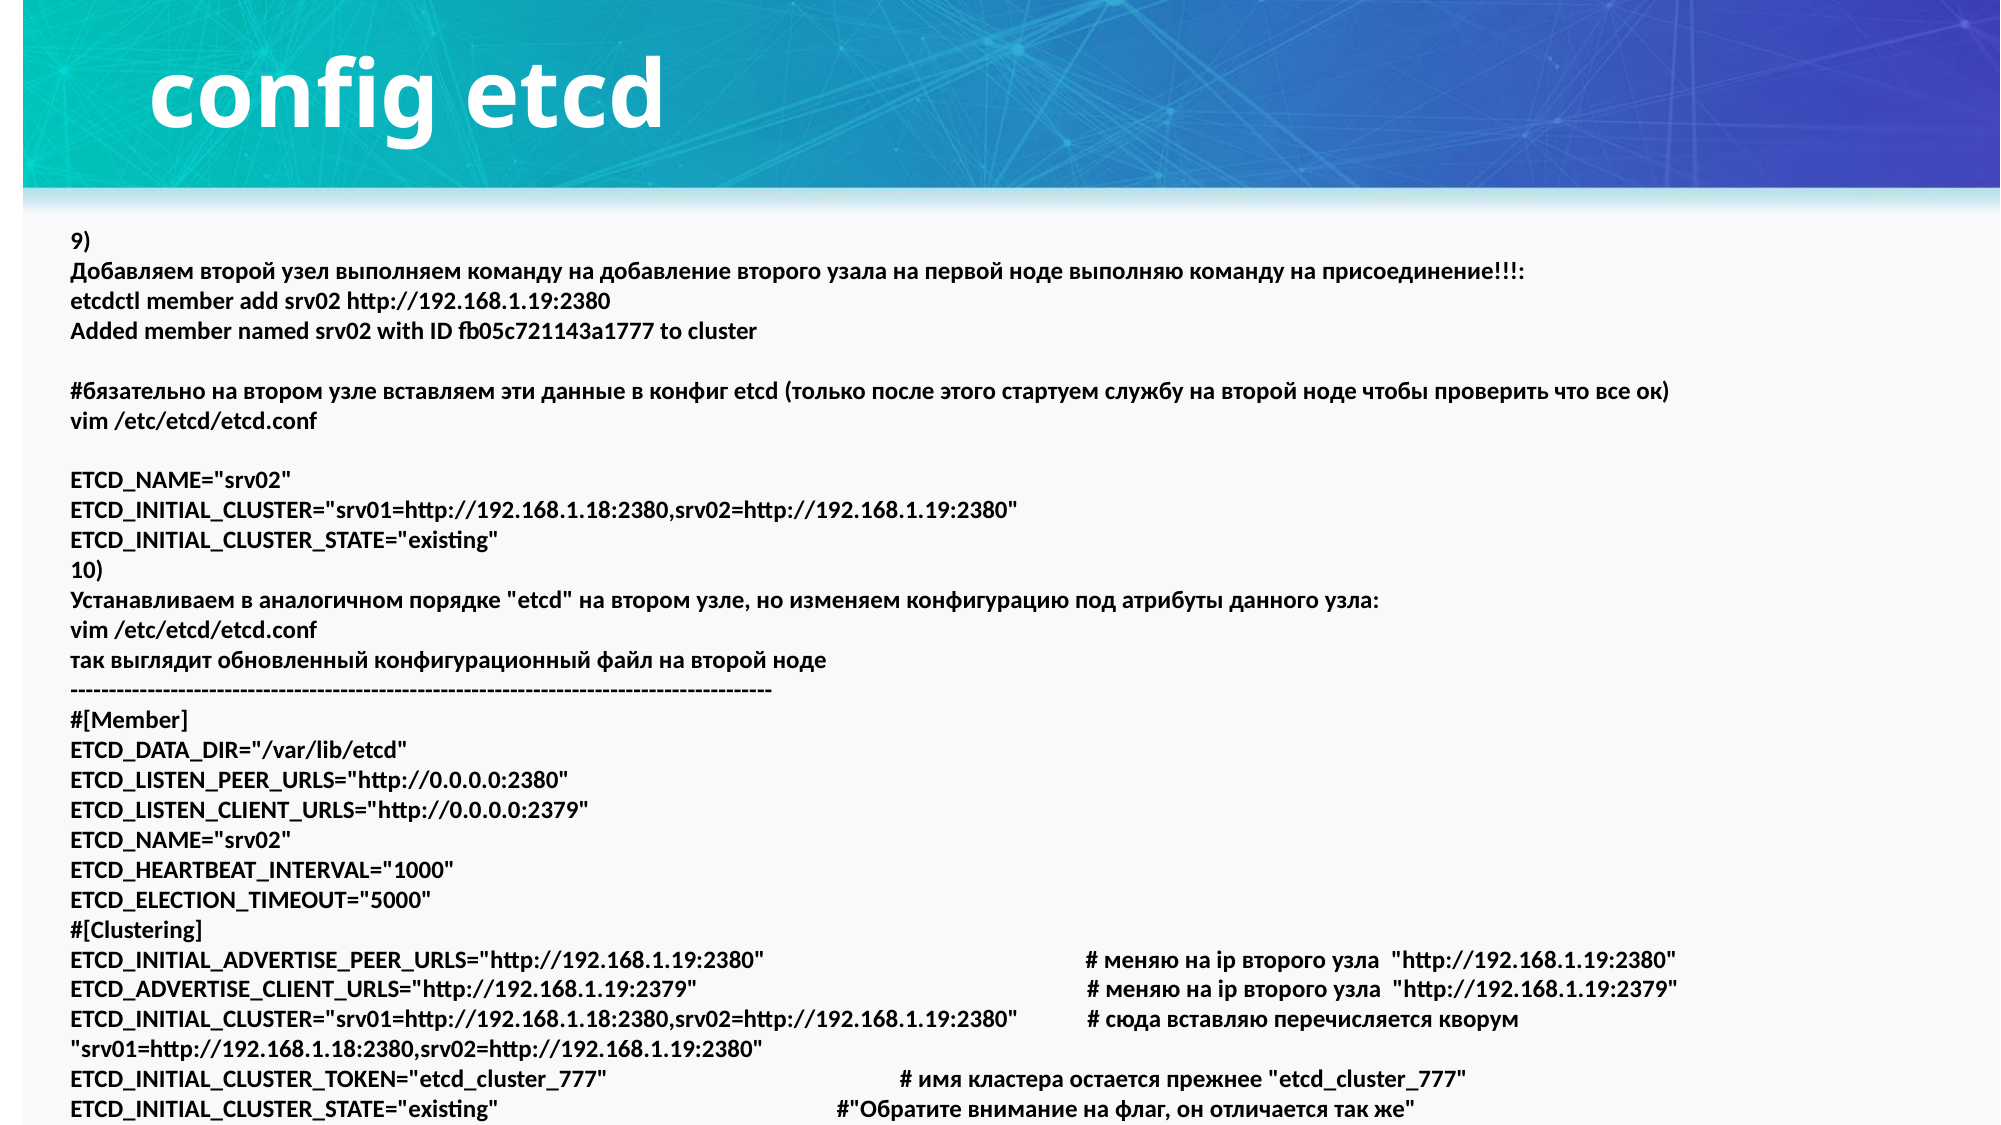

config etcd
9)
Добавляем второй узел выполняем команду на добавление второго узала на первой ноде выполняю команду на присоединение!!!:
etcdctl member add srv02 http://192.168.1.19:2380
Added member named srv02 with ID fb05c721143a1777 to cluster
#бязательно на втором узле вставляем эти данные в конфиг etcd (только после этого стартуем службу на второй ноде чтобы проверить что все ок)
vim /etc/etcd/etcd.conf
ETCD_NAME="srv02"
ETCD_INITIAL_CLUSTER="srv01=http://192.168.1.18:2380,srv02=http://192.168.1.19:2380"
ETCD_INITIAL_CLUSTER_STATE="existing"
10)
Устанавливаем в аналогичном порядке "etcd" на втором узле, но изменяем конфигурацию под атрибуты данного узла:
vim /etc/etcd/etcd.conf
так выглядит обновленный конфигурационный файл на второй ноде
-------------------------------------------------------------------------------------------
#[Member]
ETCD_DATA_DIR="/var/lib/etcd"
ETCD_LISTEN_PEER_URLS="http://0.0.0.0:2380"
ETCD_LISTEN_CLIENT_URLS="http://0.0.0.0:2379"
ETCD_NAME="srv02"
ETCD_HEARTBEAT_INTERVAL="1000"
ETCD_ELECTION_TIMEOUT="5000"
#[Clustering]
ETCD_INITIAL_ADVERTISE_PEER_URLS="http://192.168.1.19:2380" # меняю на ip второго узла "http://192.168.1.19:2380"
ETCD_ADVERTISE_CLIENT_URLS="http://192.168.1.19:2379" # меняю на ip второго узла "http://192.168.1.19:2379"
ETCD_INITIAL_CLUSTER="srv01=http://192.168.1.18:2380,srv02=http://192.168.1.19:2380" # сюда вставляю перечисляется кворум "srv01=http://192.168.1.18:2380,srv02=http://192.168.1.19:2380"
ETCD_INITIAL_CLUSTER_TOKEN="etcd_cluster_777" # имя кластера остается прежнее "etcd_cluster_777"
ETCD_INITIAL_CLUSTER_STATE="existing" #"Обратите внимание на флаг, он отличается так же"
-------------------------------------------------------------------------------------------